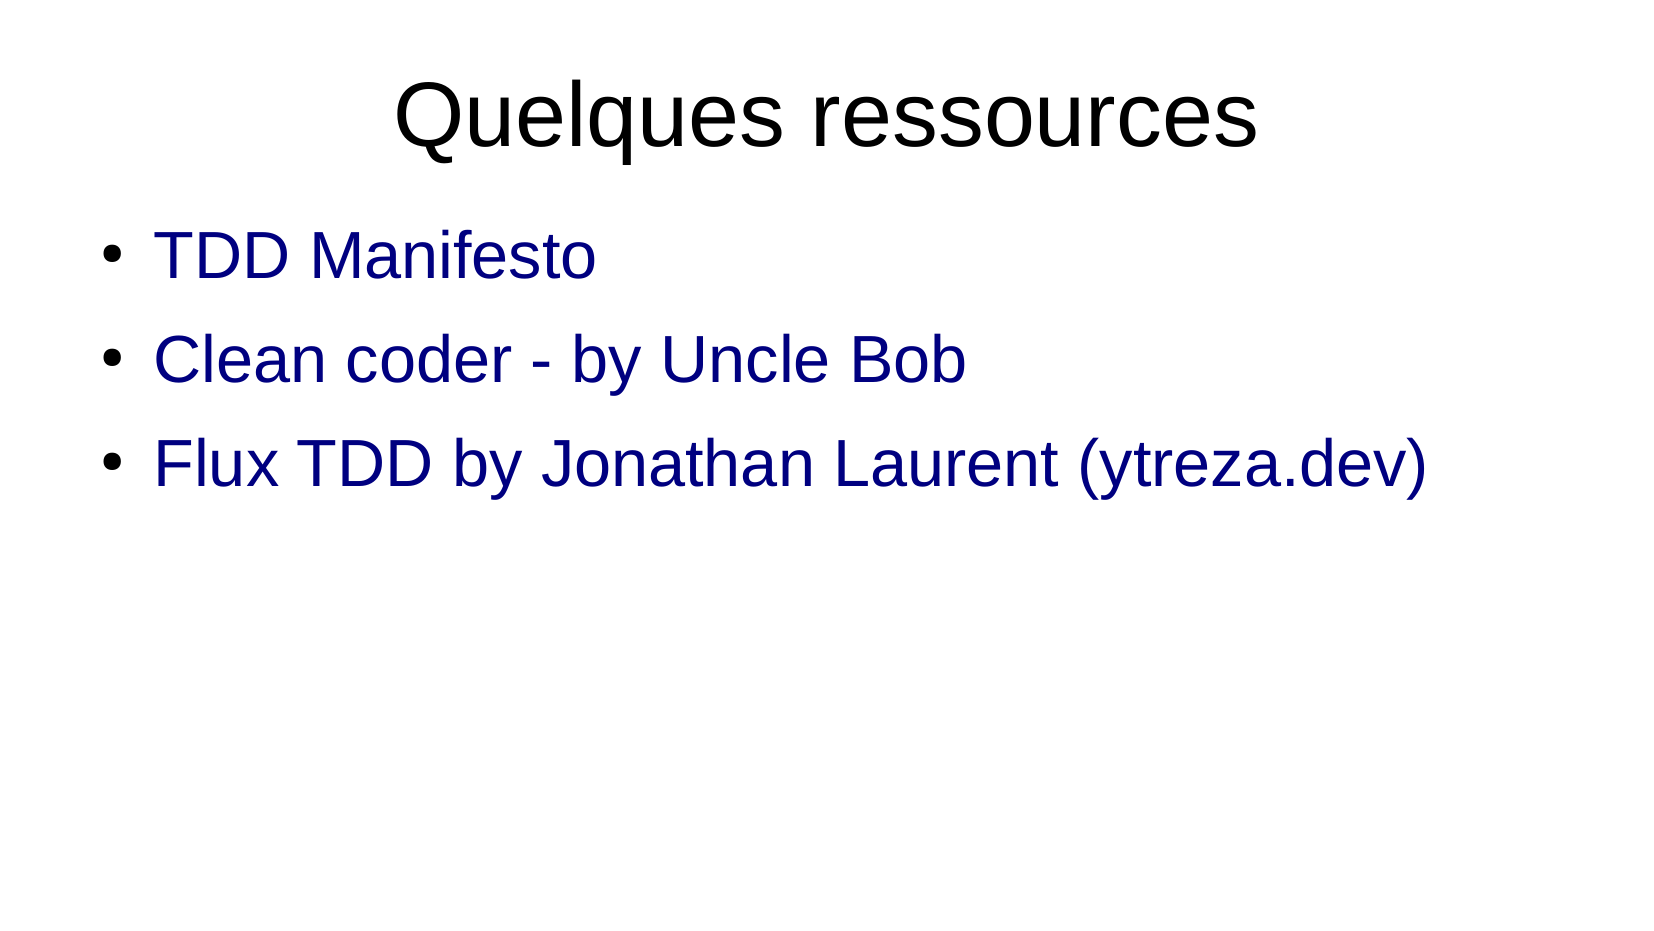

# Quelques ressources
TDD Manifesto
Clean coder - by Uncle Bob
Flux TDD by Jonathan Laurent (ytreza.dev)